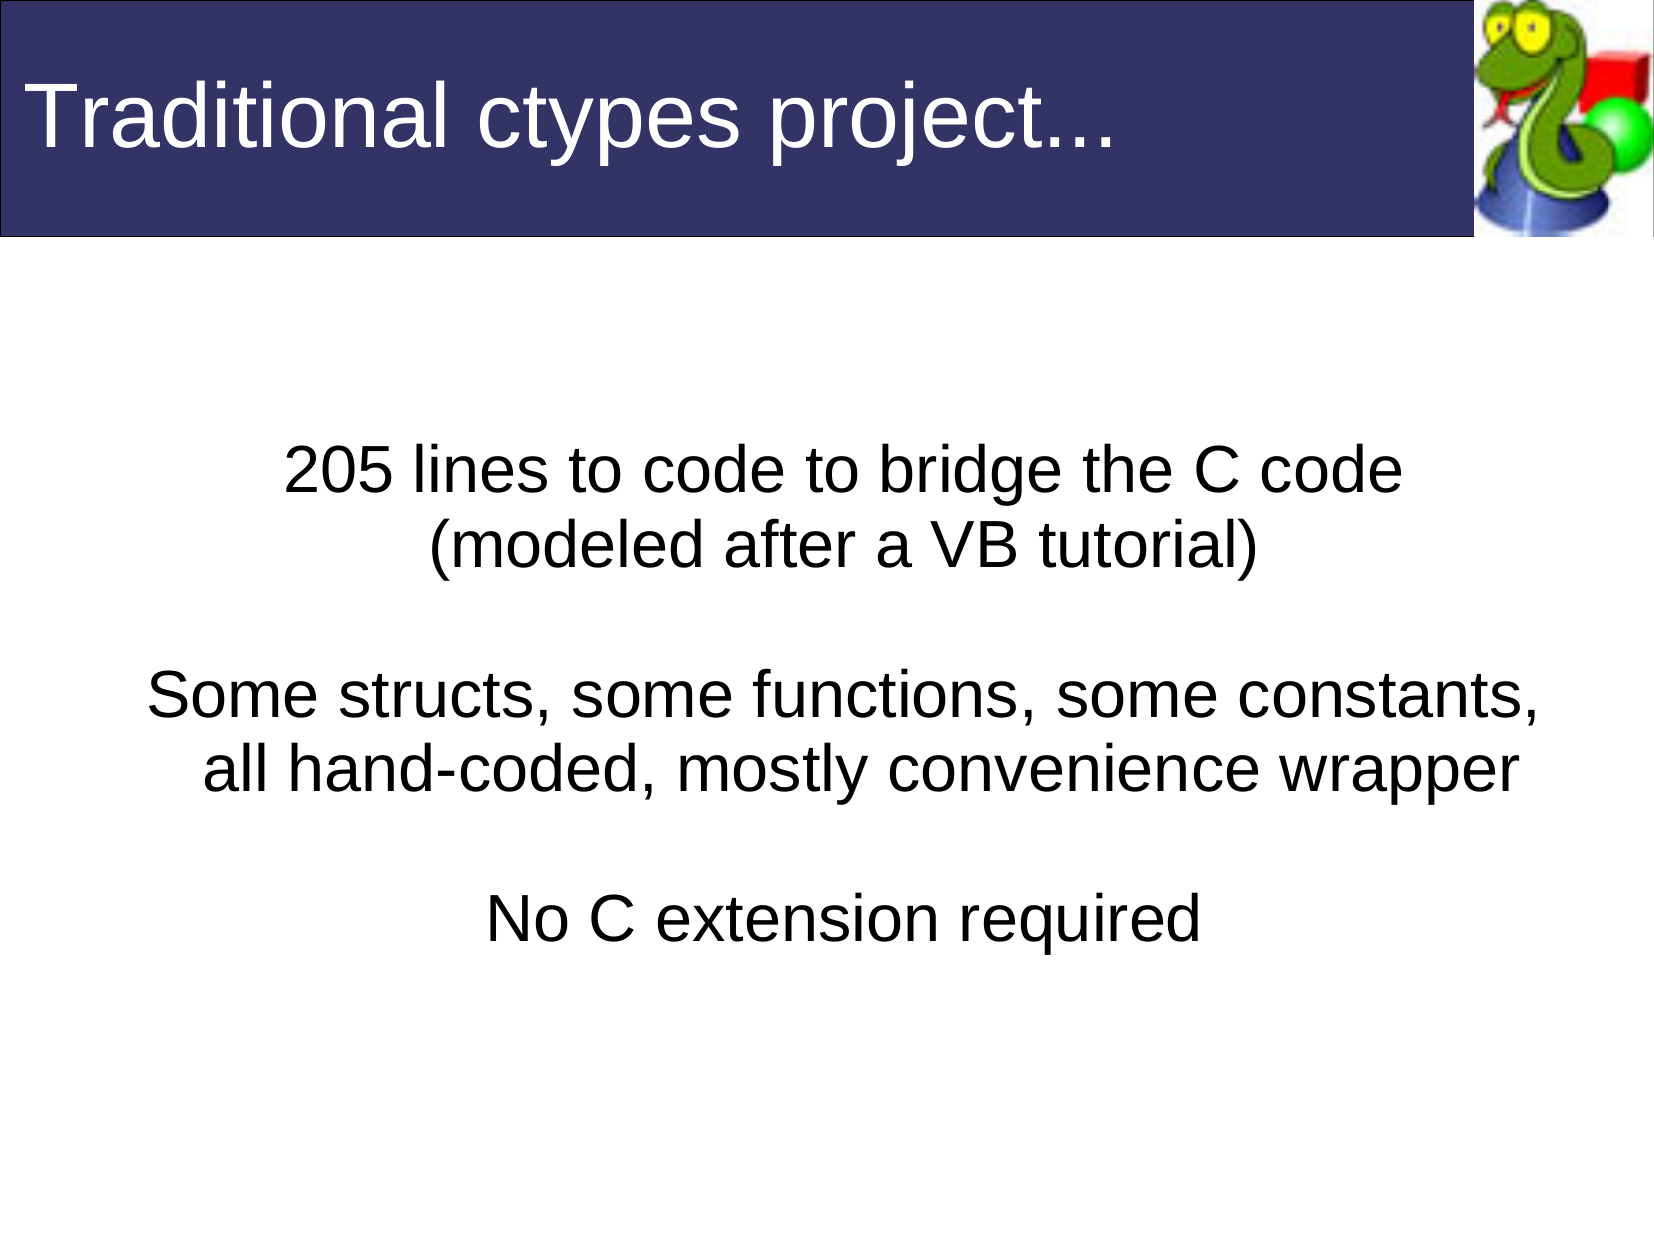

# Traditional ctypes project...
205 lines to code to bridge the C code
(modeled after a VB tutorial)
Some structs, some functions, some constants, all hand-coded, mostly convenience wrapper
No C extension required